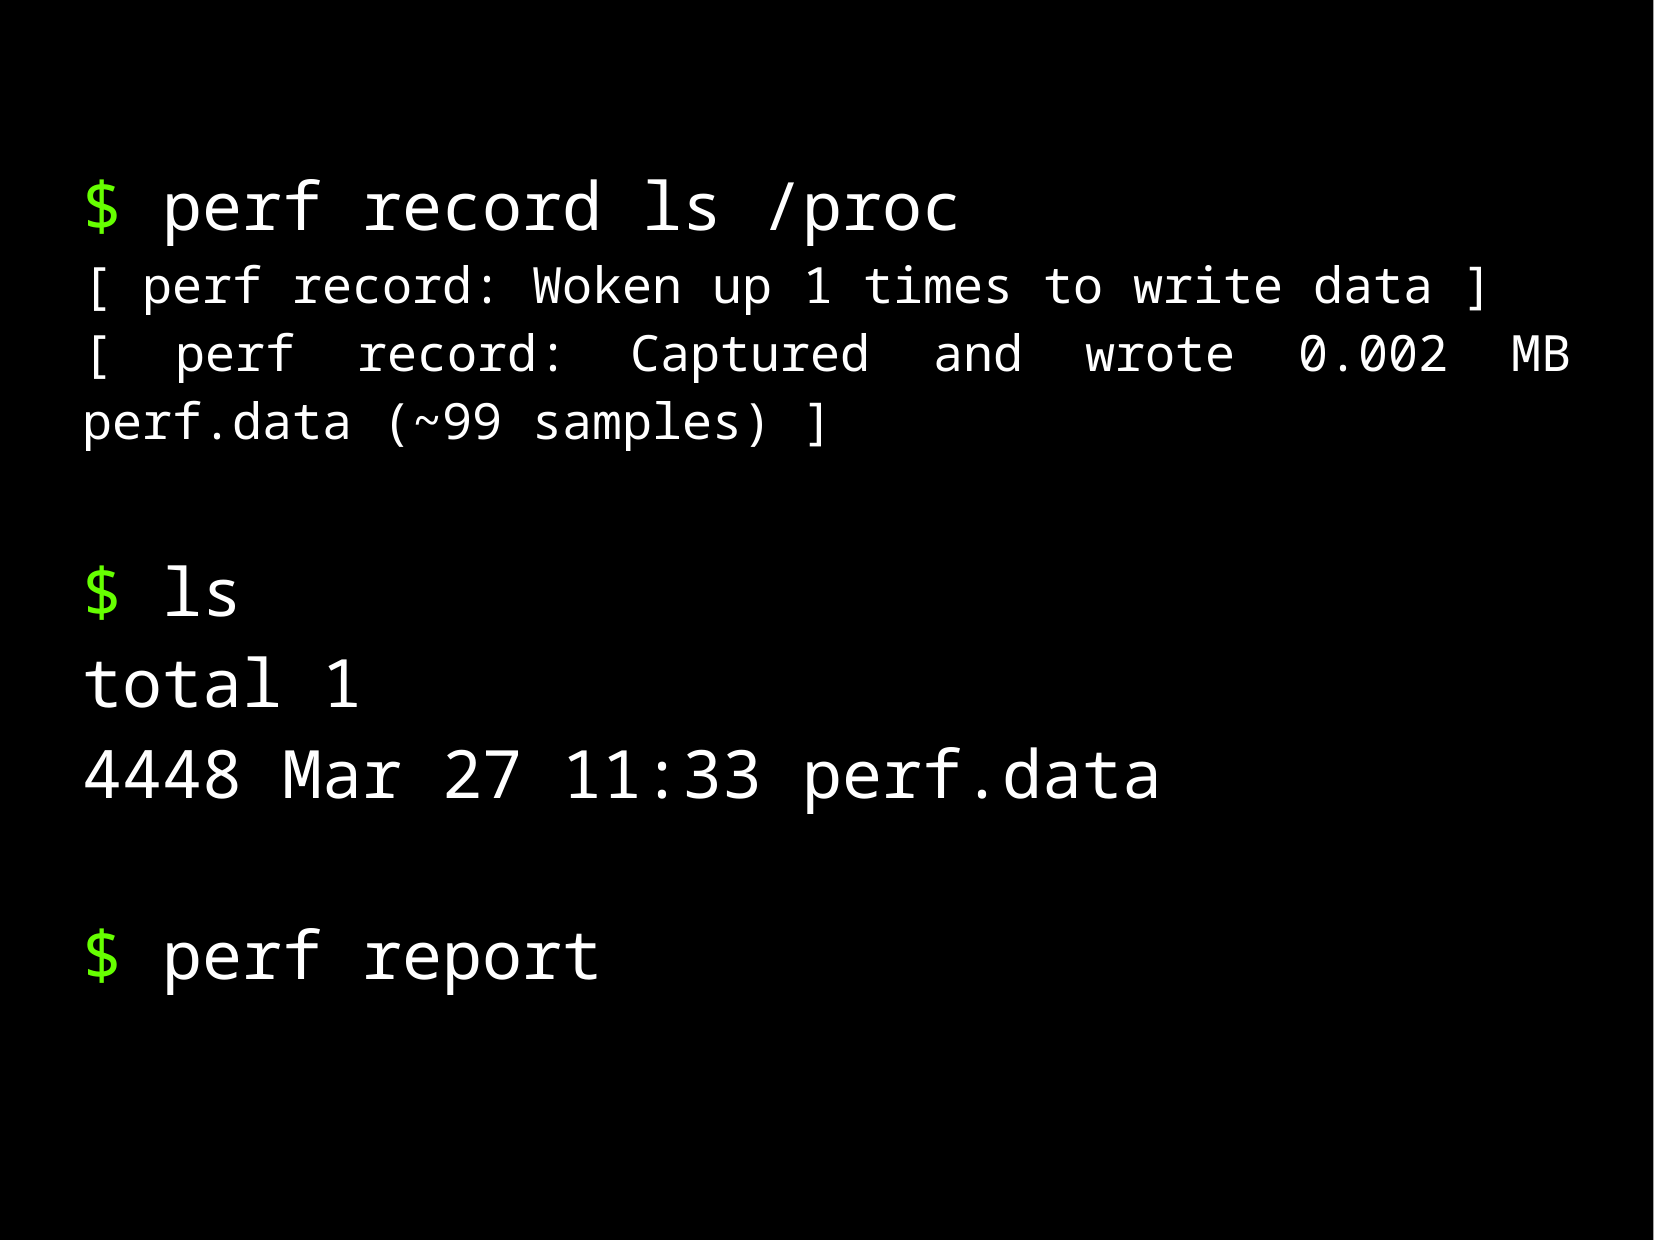

# $ perf record ls /proc
[ perf record: Woken up 1 times to write data ]
[ perf record: Captured and wrote 0.002 MB perf.data (~99 samples) ]
$ ls
total 1
4448 Mar 27 11:33 perf.data
$ perf report